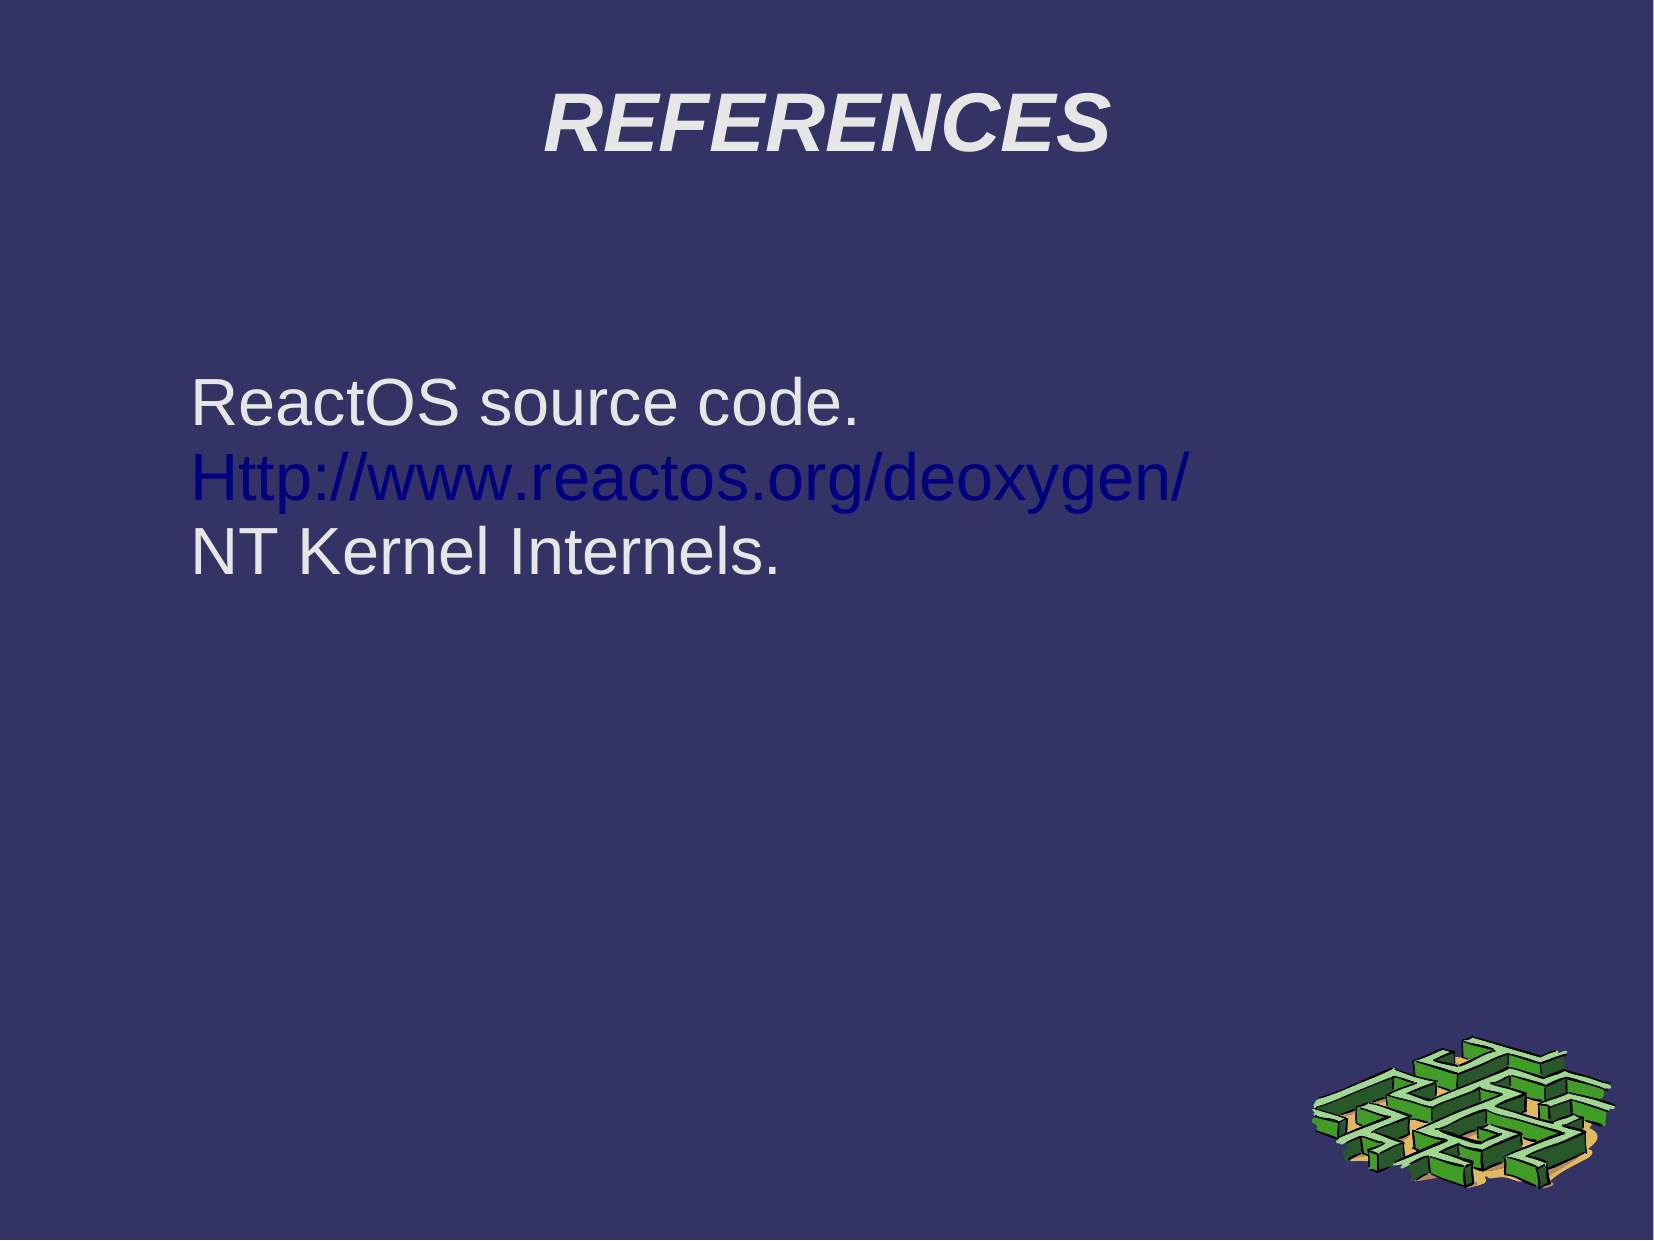

# REFERENCES
ReactOS source code.
Http://www.reactos.org/deoxygen/
NT Kernel Internels.